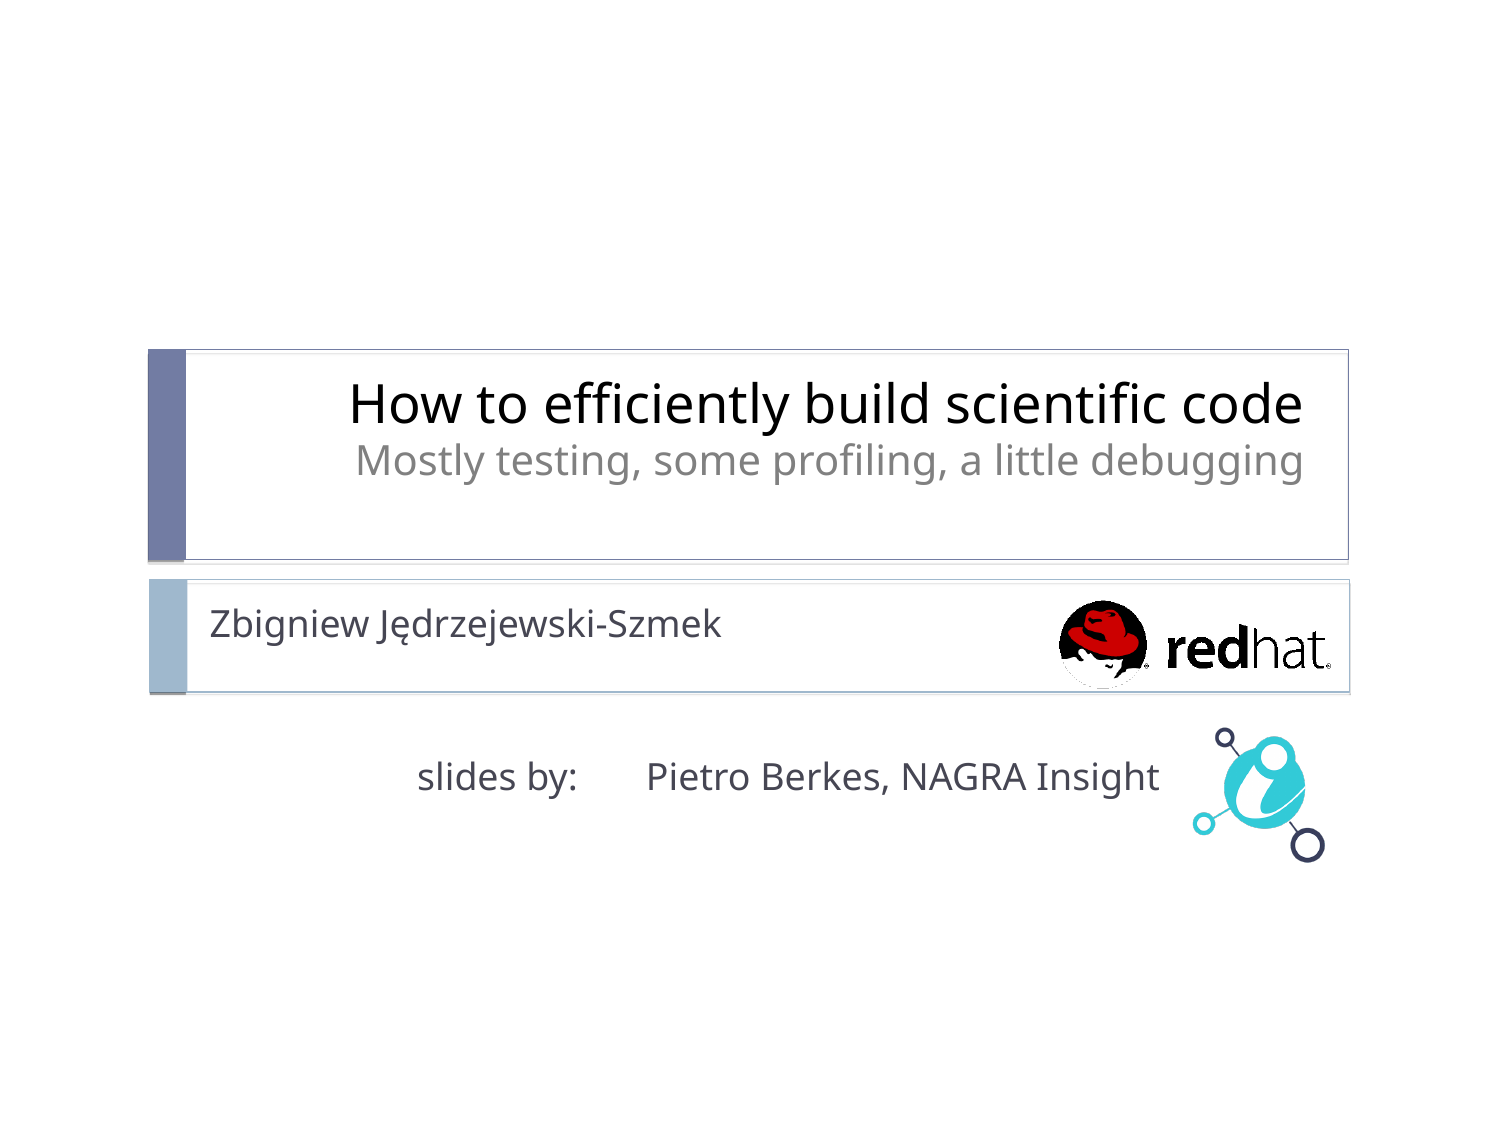

# How to efficiently build scientific code Mostly testing, some profiling, a little debugging
Zbigniew Jędrzejewski-Szmek
slides by: Pietro Berkes, NAGRA Insight